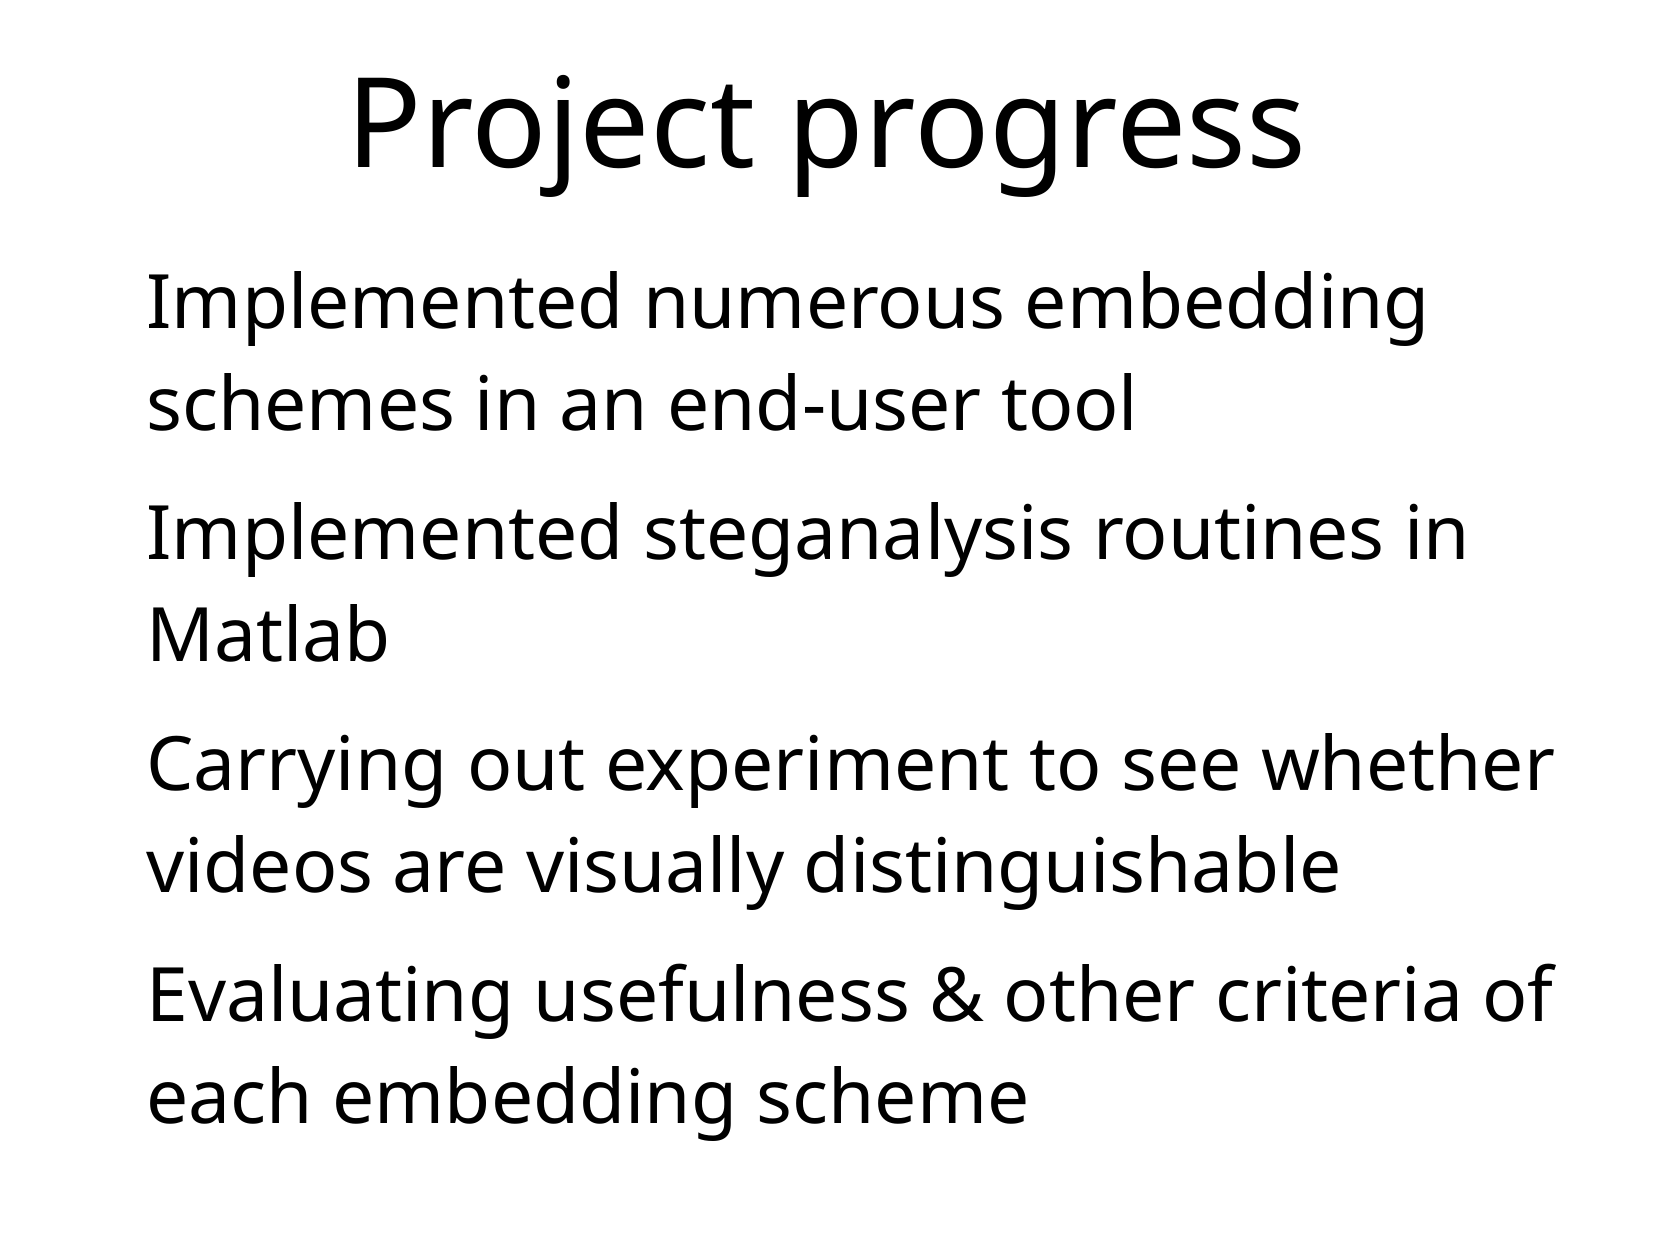

# Project progress
Implemented numerous embedding schemes in an end-user tool
Implemented steganalysis routines in Matlab
Carrying out experiment to see whether videos are visually distinguishable
Evaluating usefulness & other criteria of each embedding scheme